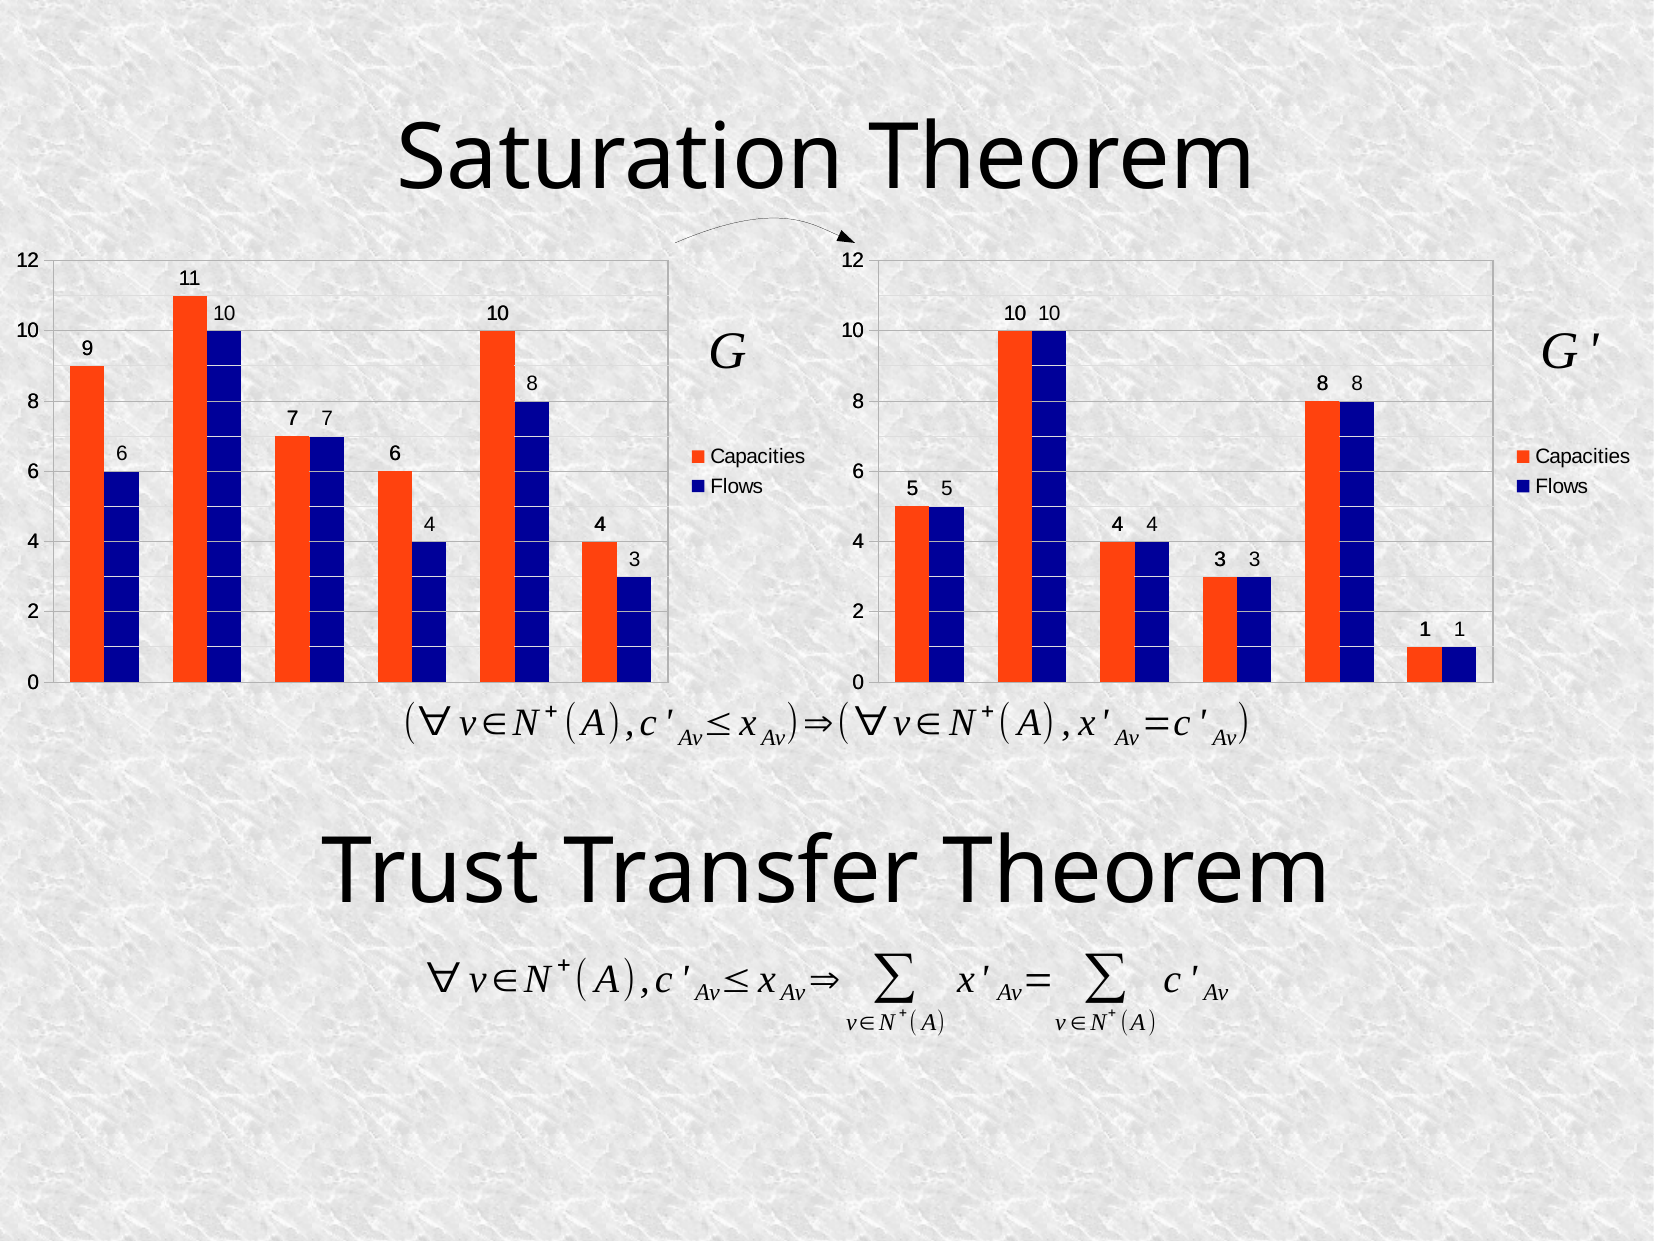

# Saturation Theorem
### Chart
| Category | Capacities | Flows |
|---|---|---|
| Neighbor 1 | 9.0 | 6.0 |
| Neighbor 2 | 11.0 | 10.0 |
| Neighbor 3 | 7.0 | 7.0 |
| Neighbor 4 | 6.0 | 4.0 |
| Neighbor 5 | 10.0 | 8.0 |
| Neighbor 6 | 4.0 | 3.0 |
### Chart
| Category | Capacities | Flows |
|---|---|---|
| Neighbor 1 | 9.0 | 6.0 |
| Neighbor 2 | 11.0 | 10.0 |
| Neighbor 3 | 7.0 | 7.0 |
| Neighbor 4 | 6.0 | 4.0 |
| Neighbor 5 | 10.0 | 8.0 |
| Neighbor 6 | 4.0 | 3.0 |
### Chart
| Category | Capacities | Flows |
|---|---|---|
| Neighbor 1 | 5.0 | 5.0 |
| Neighbor 2 | 10.0 | 10.0 |
| Neighbor 3 | 4.0 | 4.0 |
| Neighbor 4 | 3.0 | 3.0 |
| Neighbor 5 | 8.0 | 8.0 |
| Neighbor 6 | 1.0 | 1.0 |
### Chart
| Category | Capacities | Flows |
|---|---|---|
| Neighbor 1 | 5.0 | 5.0 |
| Neighbor 2 | 10.0 | 10.0 |
| Neighbor 3 | 4.0 | 4.0 |
| Neighbor 4 | 3.0 | 3.0 |
| Neighbor 5 | 8.0 | 8.0 |
| Neighbor 6 | 1.0 | 1.0 |Trust Transfer Theorem